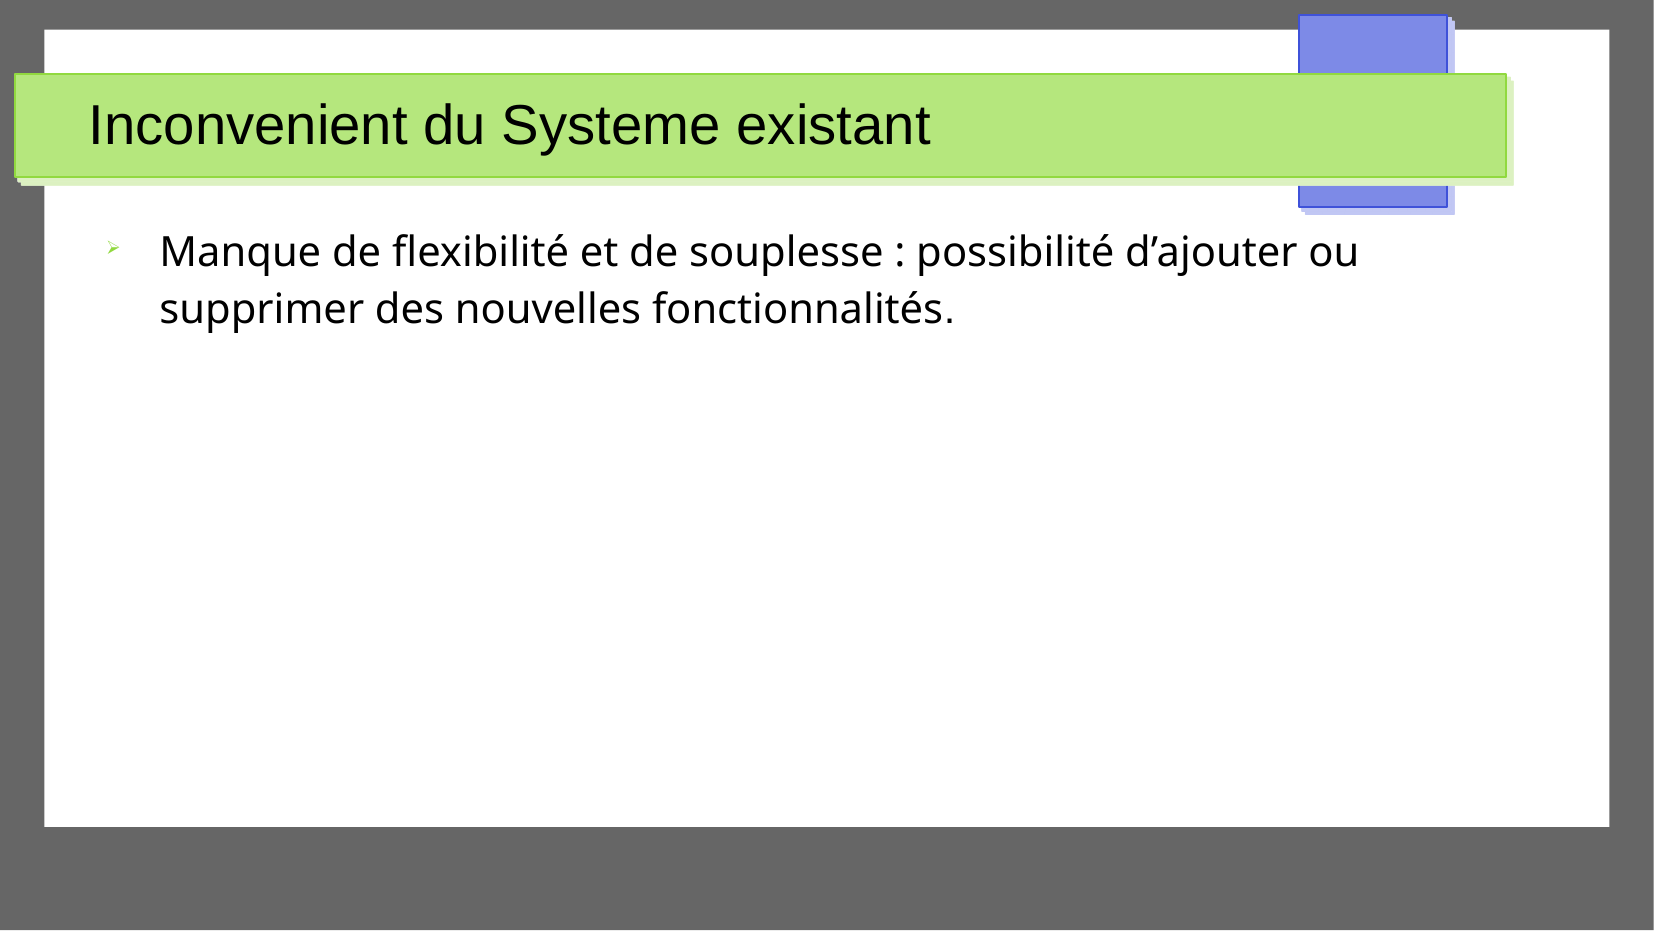

# Inconvenient du Systeme existant
Manque de flexibilité et de souplesse : possibilité d’ajouter ou supprimer des nouvelles fonctionnalités.